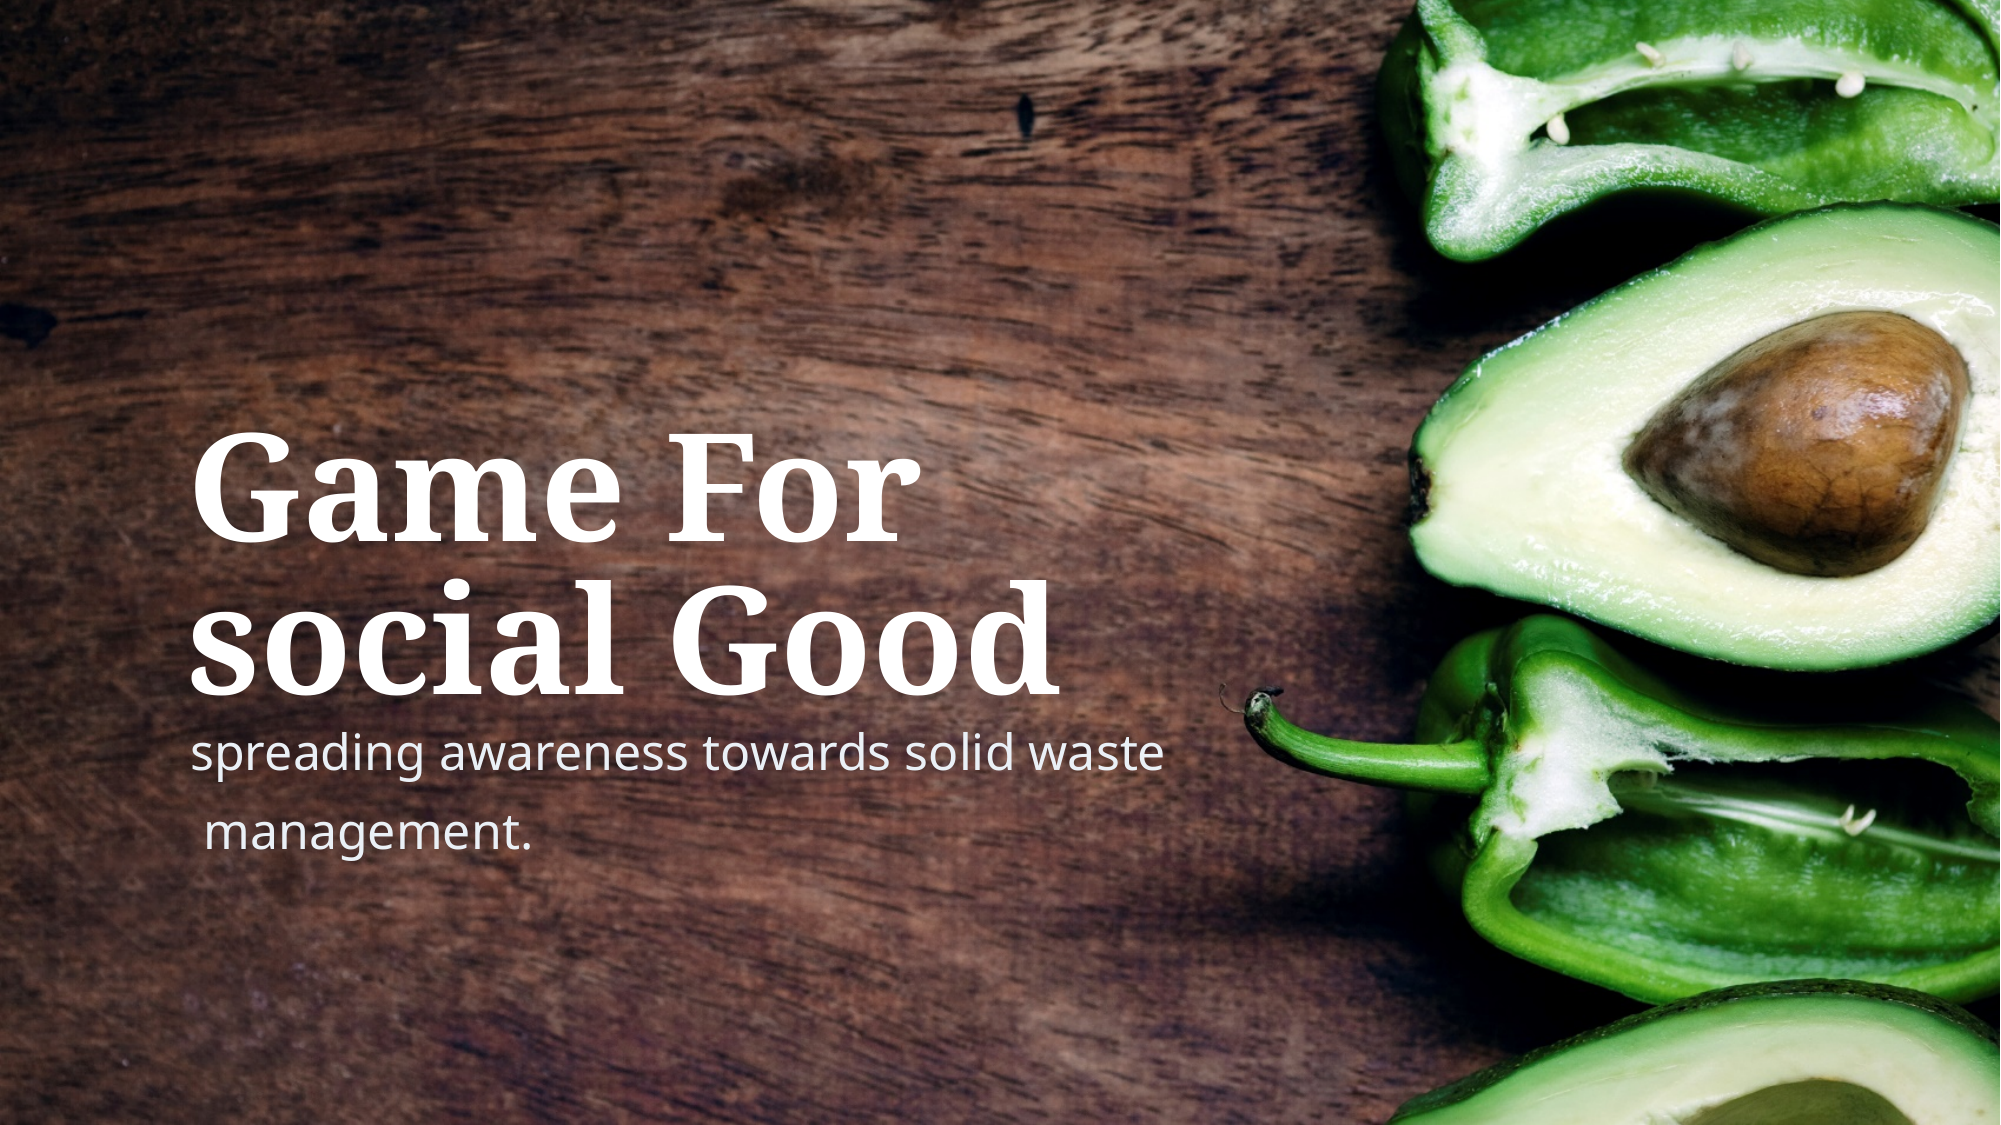

# Game For social Good
spreading awareness towards solid waste
 management.